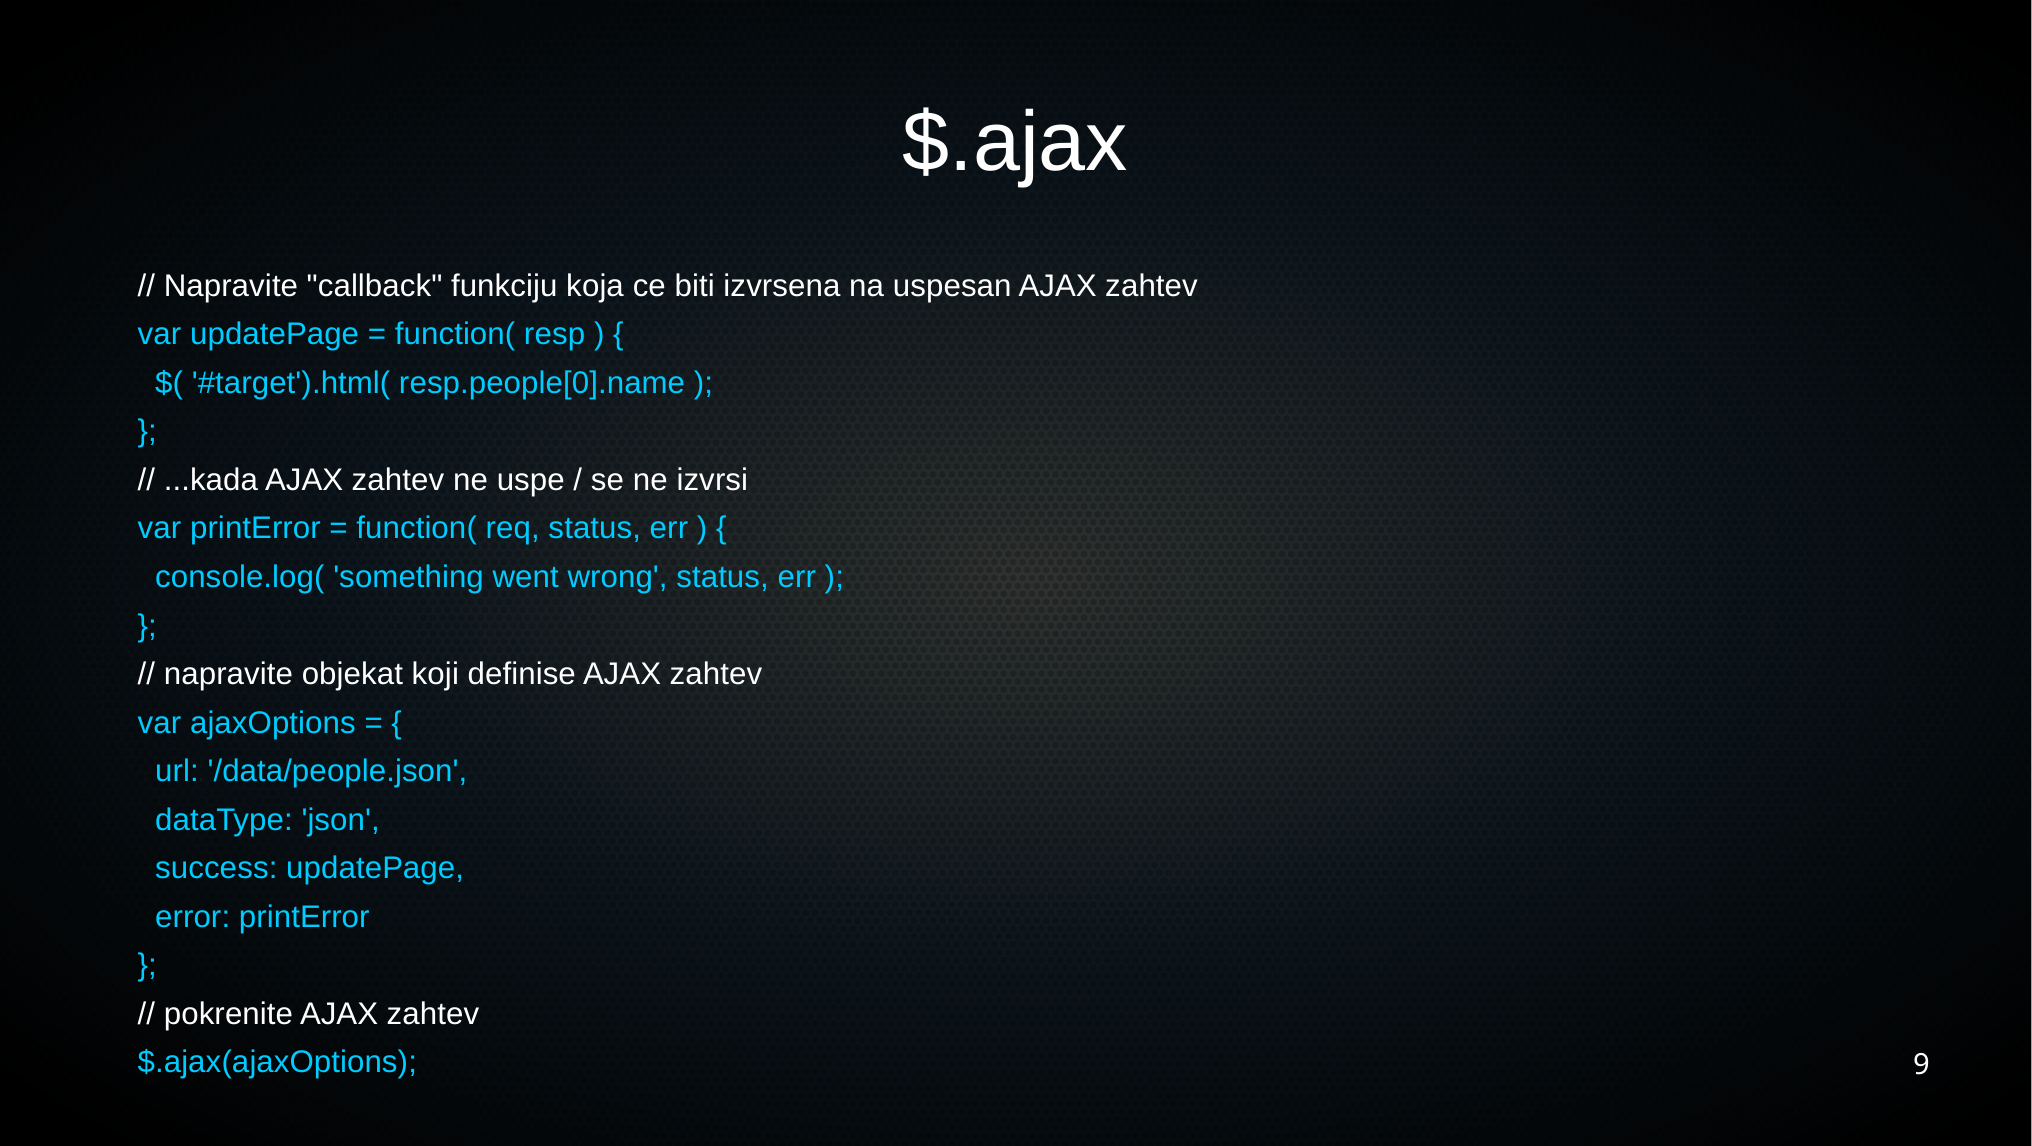

# $.ajax
// Napravite "callback" funkciju koja ce biti izvrsena na uspesan AJAX zahtev
var updatePage = function( resp ) {
 $( '#target').html( resp.people[0].name );
};
// ...kada AJAX zahtev ne uspe / se ne izvrsi
var printError = function( req, status, err ) {
 console.log( 'something went wrong', status, err );
};
// napravite objekat koji definise AJAX zahtev
var ajaxOptions = {
 url: '/data/people.json',
 dataType: 'json',
 success: updatePage,
 error: printError
};
// pokrenite AJAX zahtev
$.ajax(ajaxOptions);
9